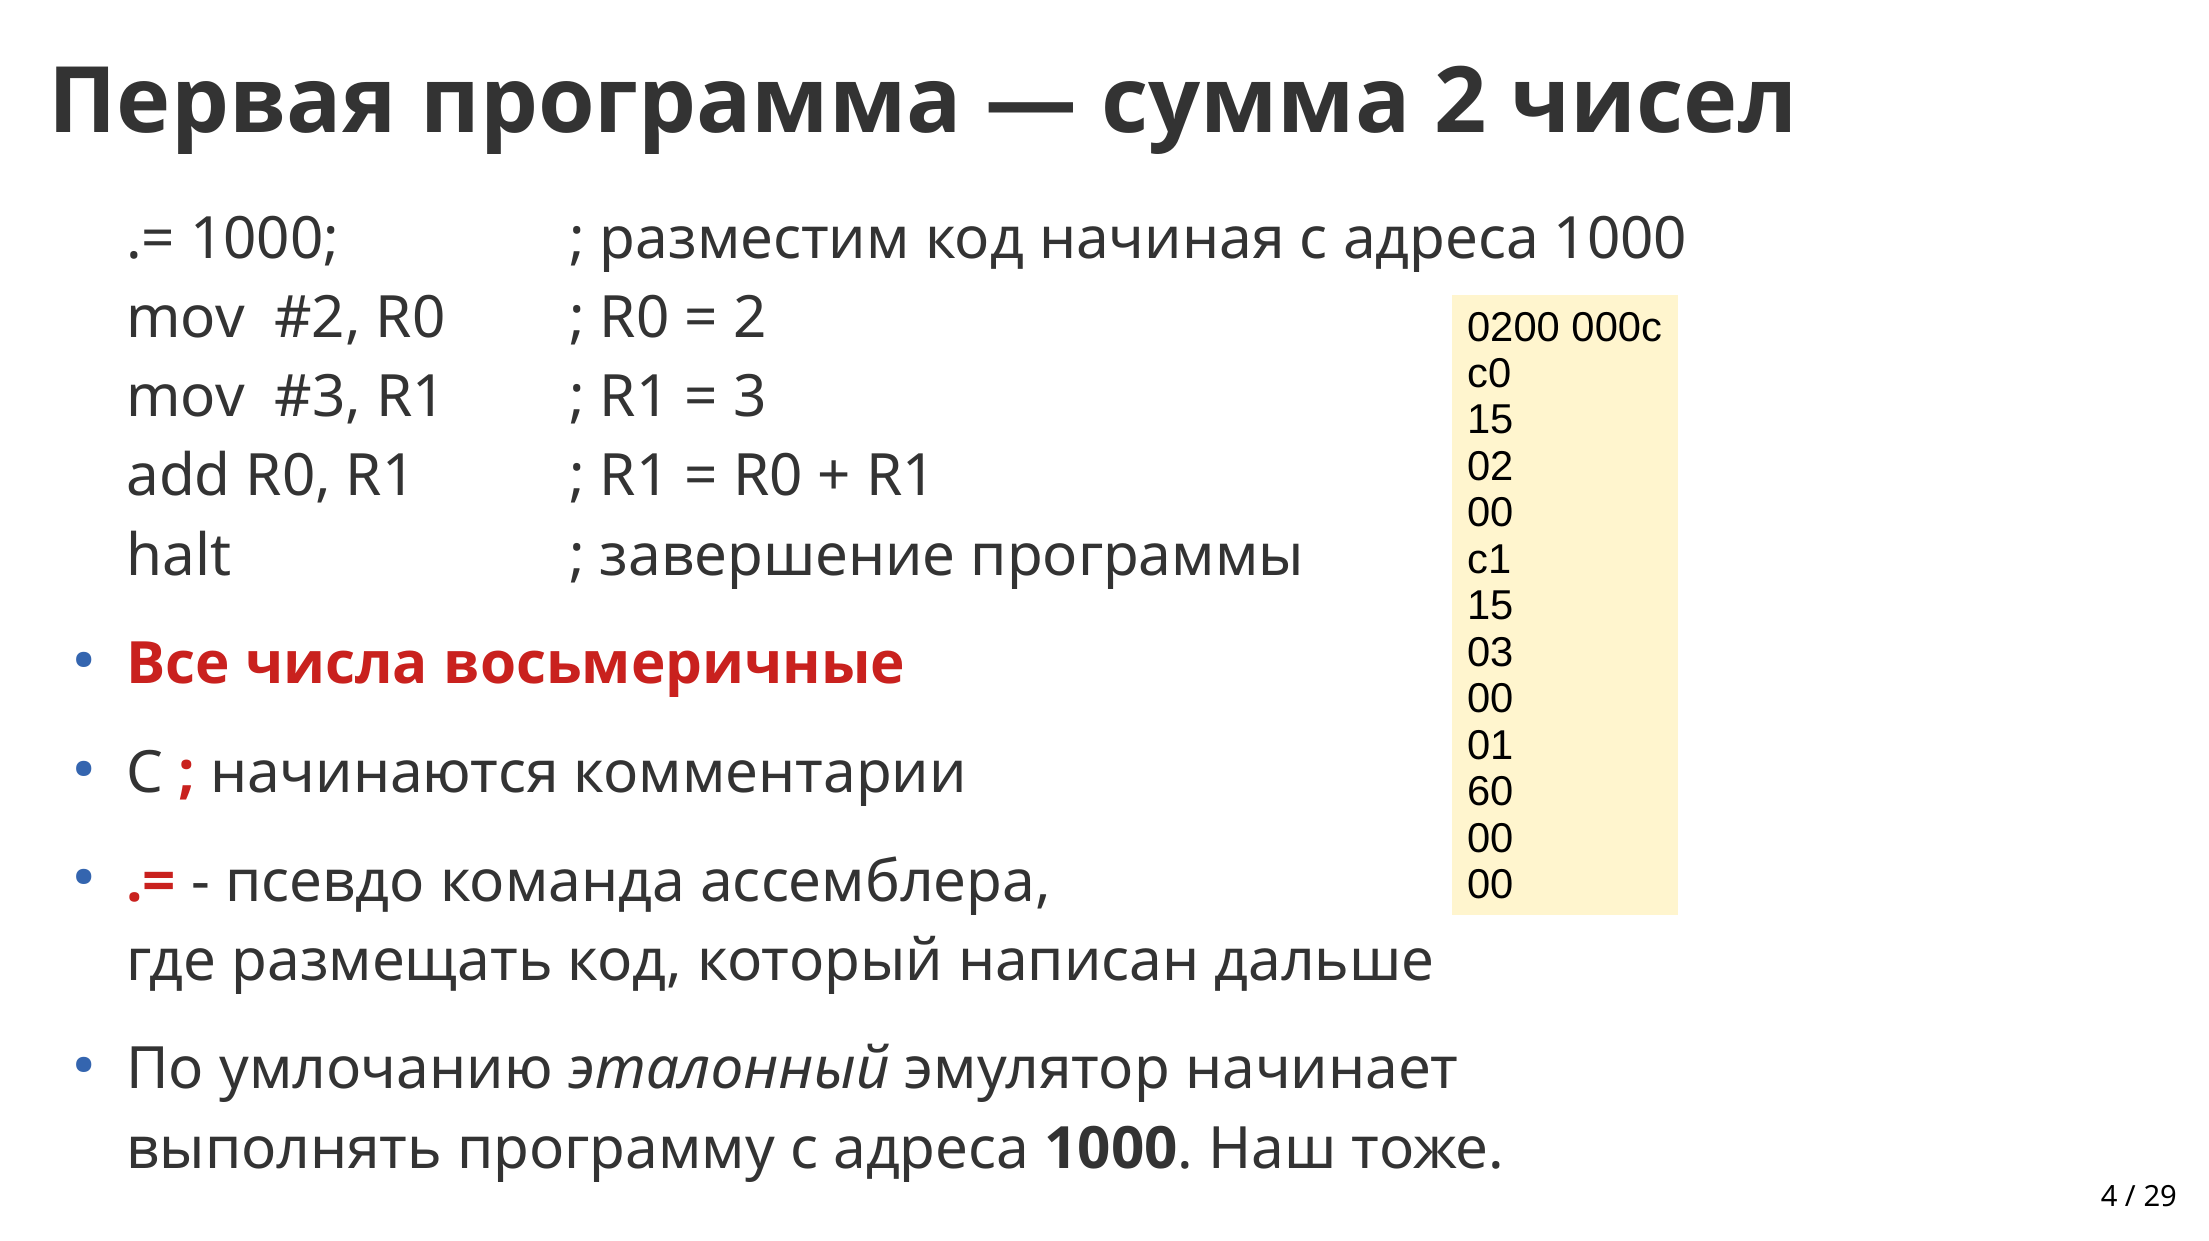

# Первая программа — сумма 2 чисел
.= 1000;				; разместим код начиная с адреса 1000
mov	#2, R0		; R0 = 2
mov #3, R1		; R1 = 3
add R0, R1			; R1 = R0 + R1
halt					; завершение программы
Все числа восьмеричные
C ; начинаются комментарии
.= - псевдо команда ассемблера,
где размещать код, который написан дальше
По умлочанию эталонный эмулятор начинает
выполнять программу с адреса 1000. Наш тоже.
0200 000c
c0
15
02
00
c1
15
03
00
01
60
00
00
4